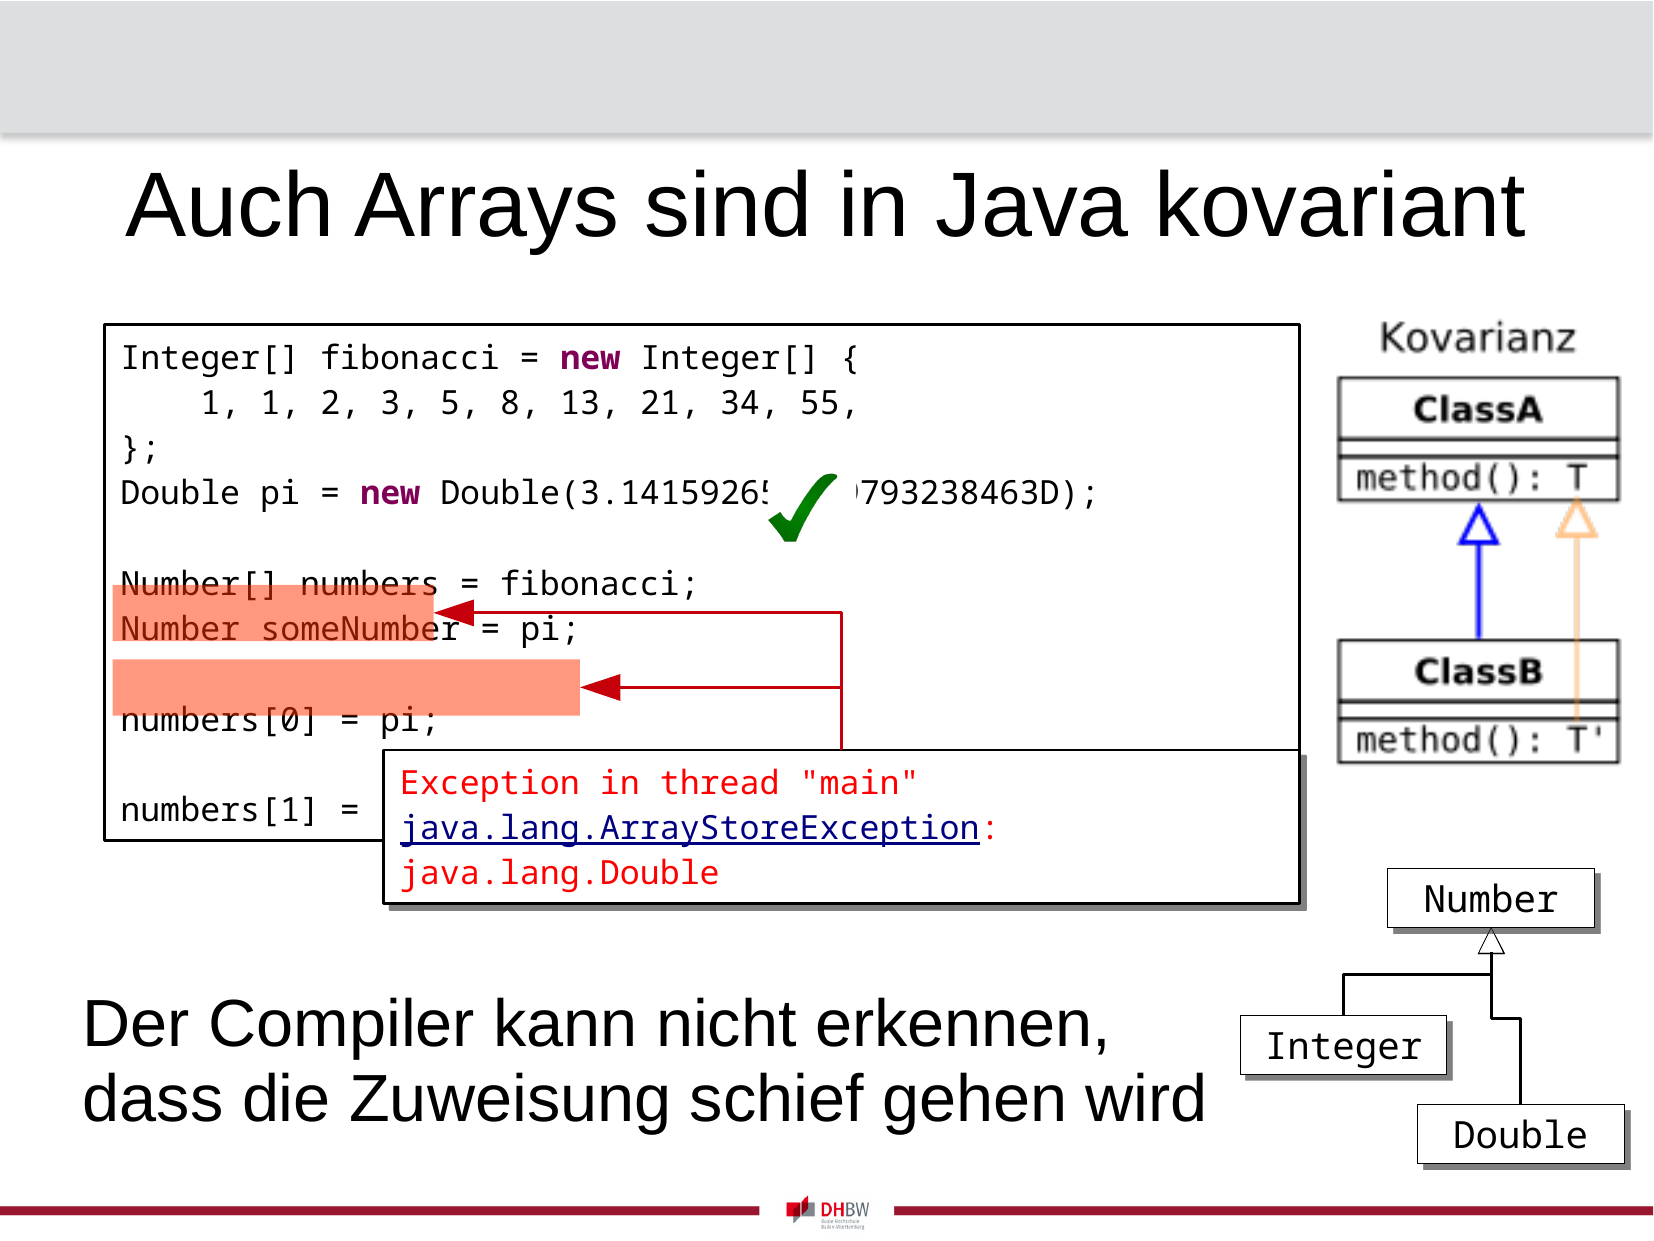

# Auch Arrays sind in Java kovariant
Integer[] fibonacci = new Integer[] {
 1, 1, 2, 3, 5, 8, 13, 21, 34, 55,
};
Double pi = new Double(3.141592653589793238463D);
Number[] numbers = fibonacci;
Number someNumber = pi;
numbers[0] = pi;
numbers[1] = someNumber;
Exception in thread "main" java.lang.ArrayStoreException: java.lang.Double
Number
Der Compiler kann nicht erkennen,
dass die Zuweisung schief gehen wird
Integer
Double